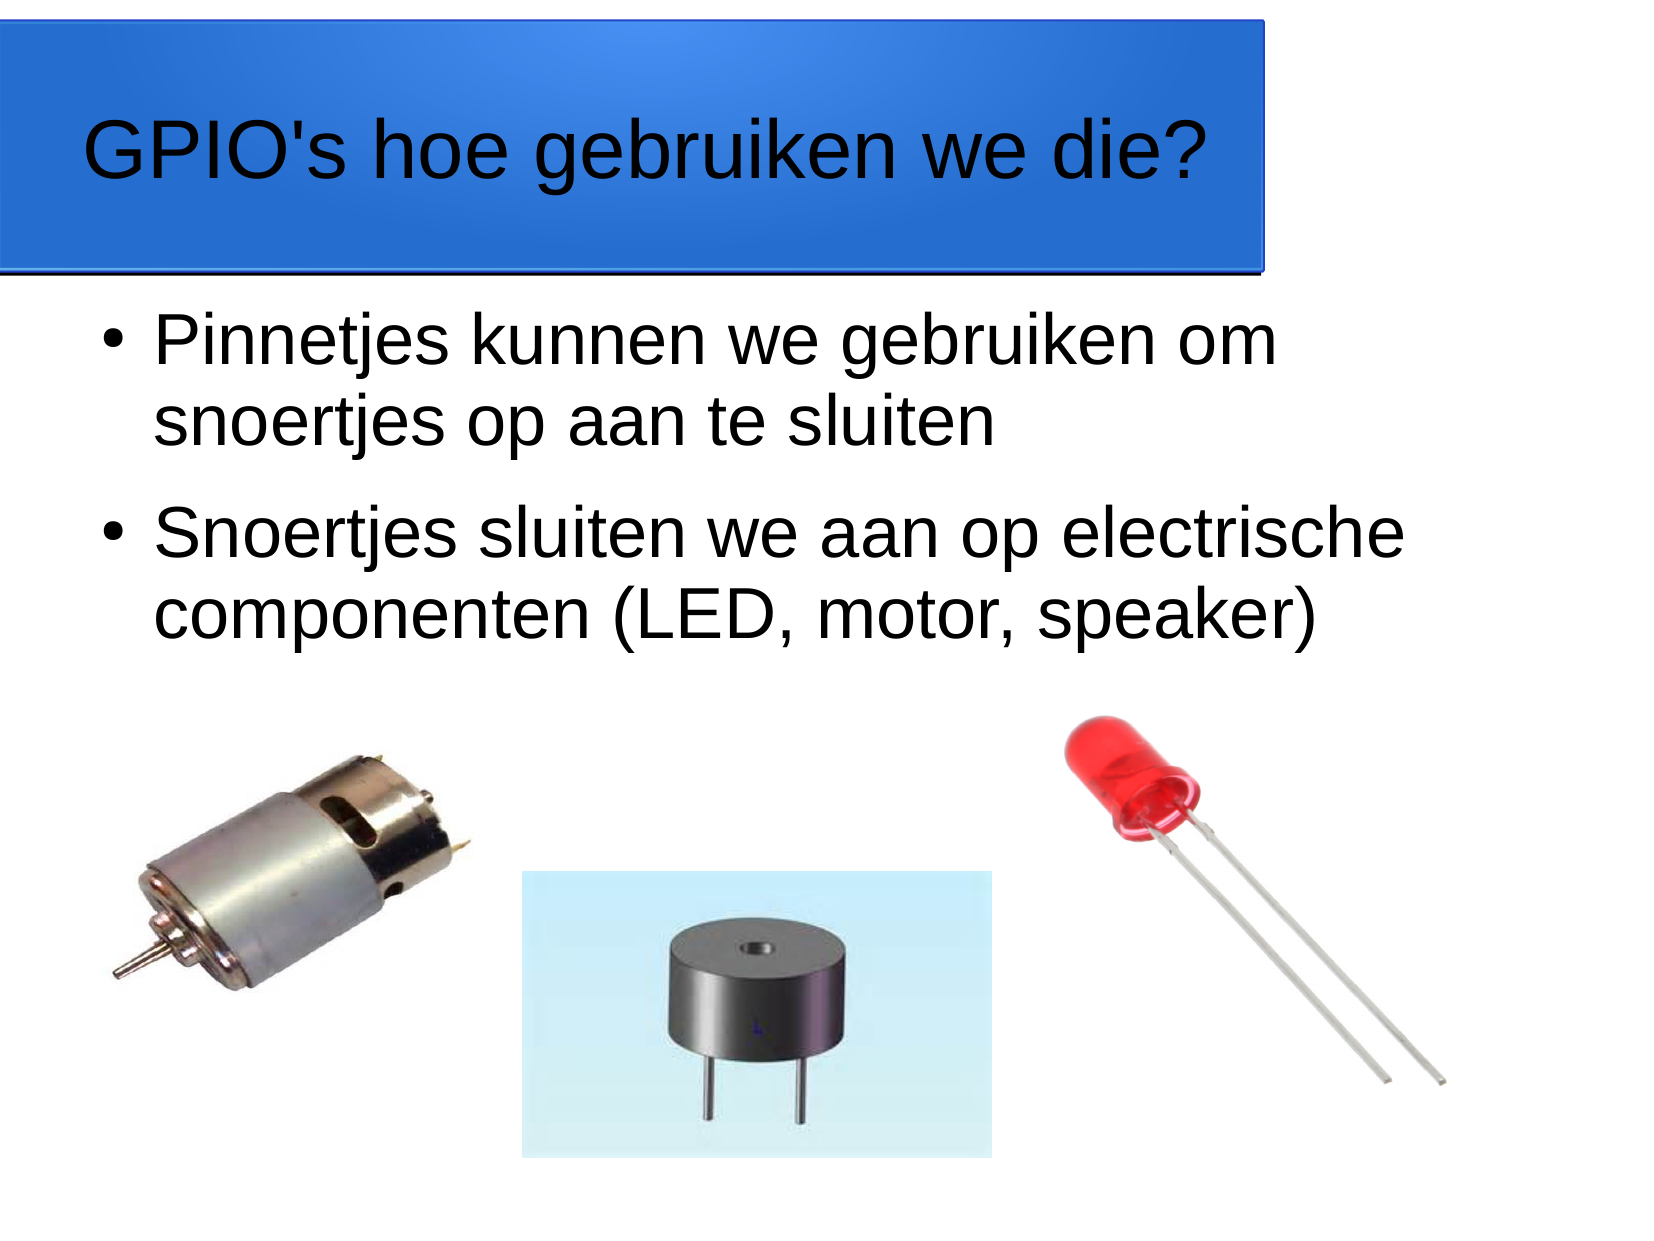

# GPIO's hoe gebruiken we die?
Pinnetjes kunnen we gebruiken om snoertjes op aan te sluiten
Snoertjes sluiten we aan op electrische componenten (LED, motor, speaker)